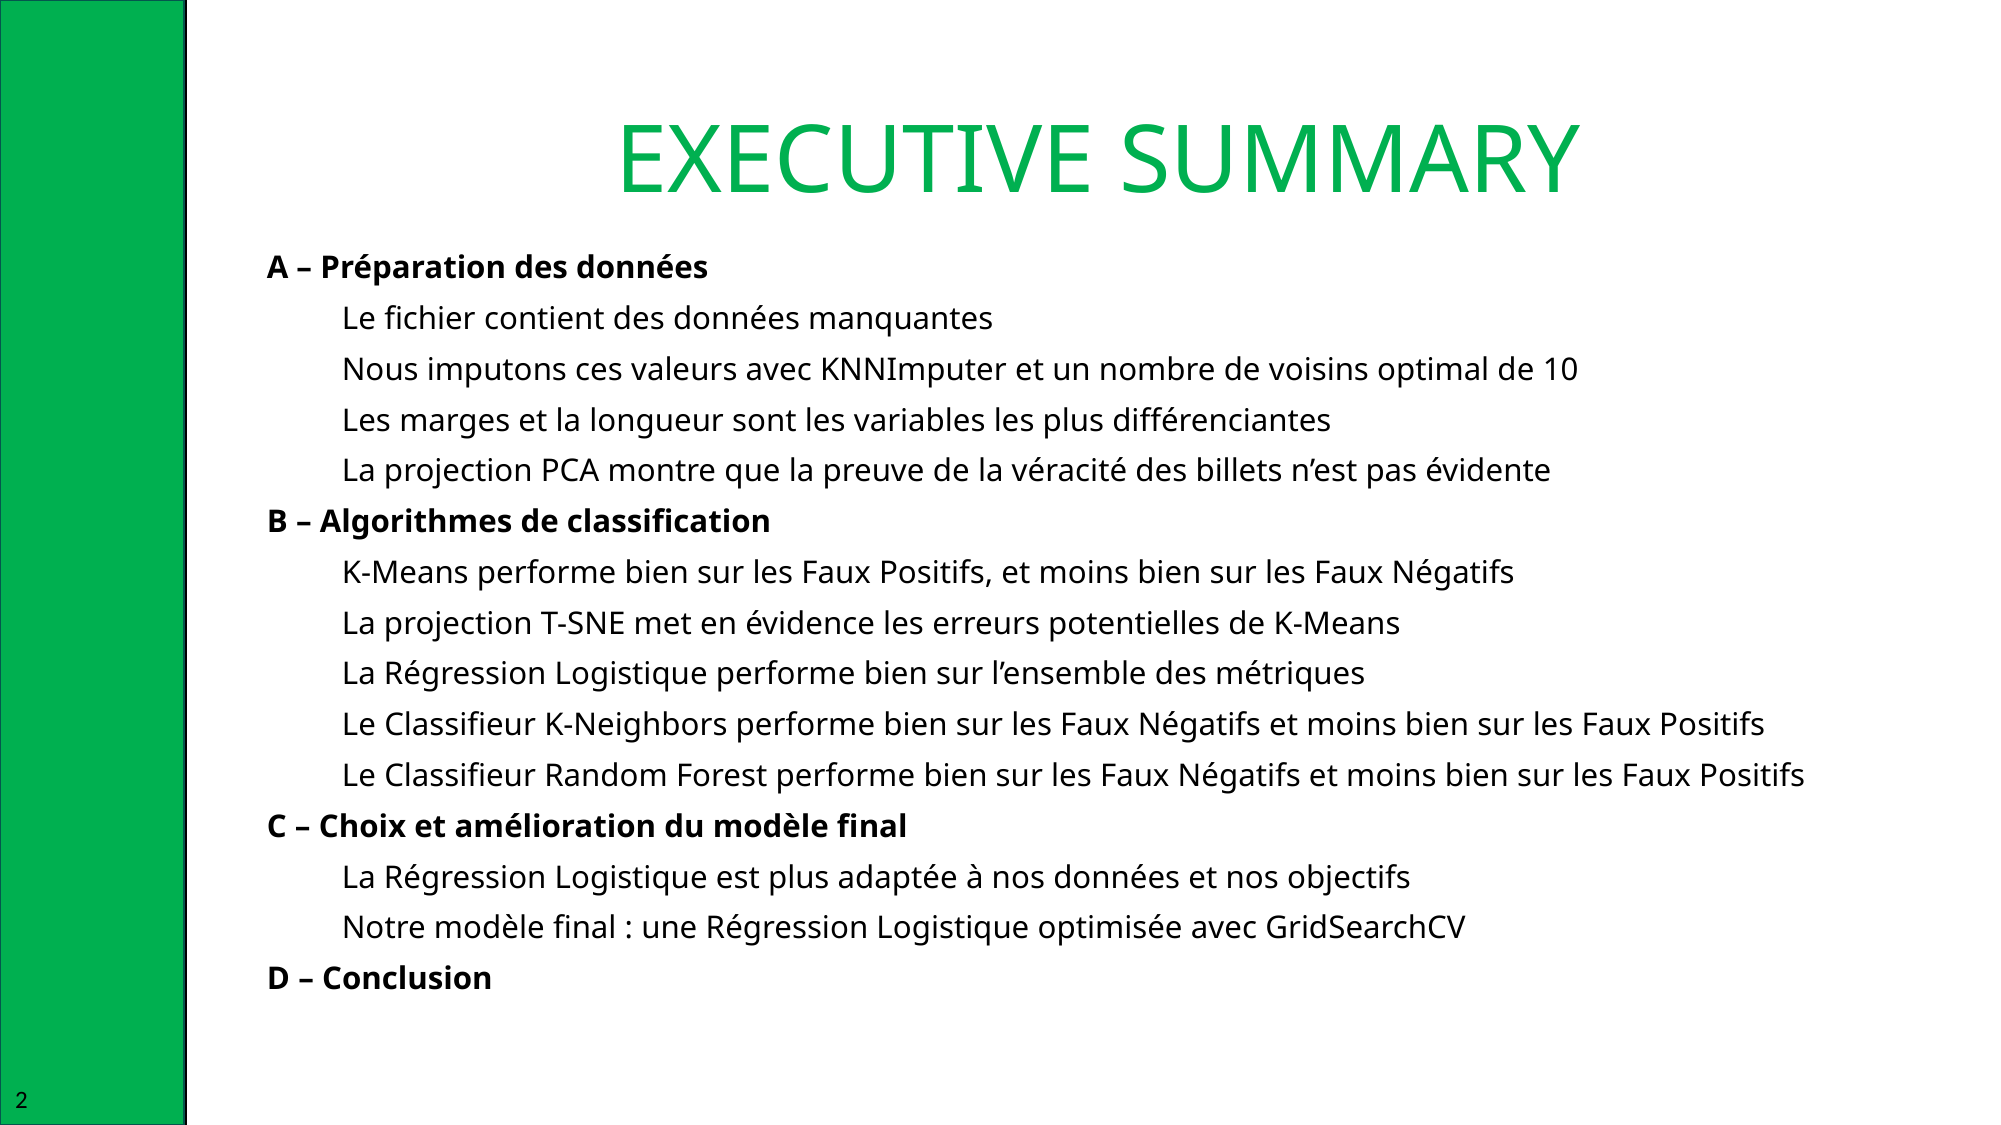

# EXEcutive summary
A – Préparation des données
	Le fichier contient des données manquantes
	Nous imputons ces valeurs avec KNNImputer et un nombre de voisins optimal de 10
	Les marges et la longueur sont les variables les plus différenciantes
	La projection PCA montre que la preuve de la véracité des billets n’est pas évidente
B – Algorithmes de classification
	K-Means performe bien sur les Faux Positifs, et moins bien sur les Faux Négatifs
	La projection T-SNE met en évidence les erreurs potentielles de K-Means
	La Régression Logistique performe bien sur l’ensemble des métriques
	Le Classifieur K-Neighbors performe bien sur les Faux Négatifs et moins bien sur les Faux Positifs
	Le Classifieur Random Forest performe bien sur les Faux Négatifs et moins bien sur les Faux Positifs
C – Choix et amélioration du modèle final
	La Régression Logistique est plus adaptée à nos données et nos objectifs
	Notre modèle final : une Régression Logistique optimisée avec GridSearchCV
D – Conclusion